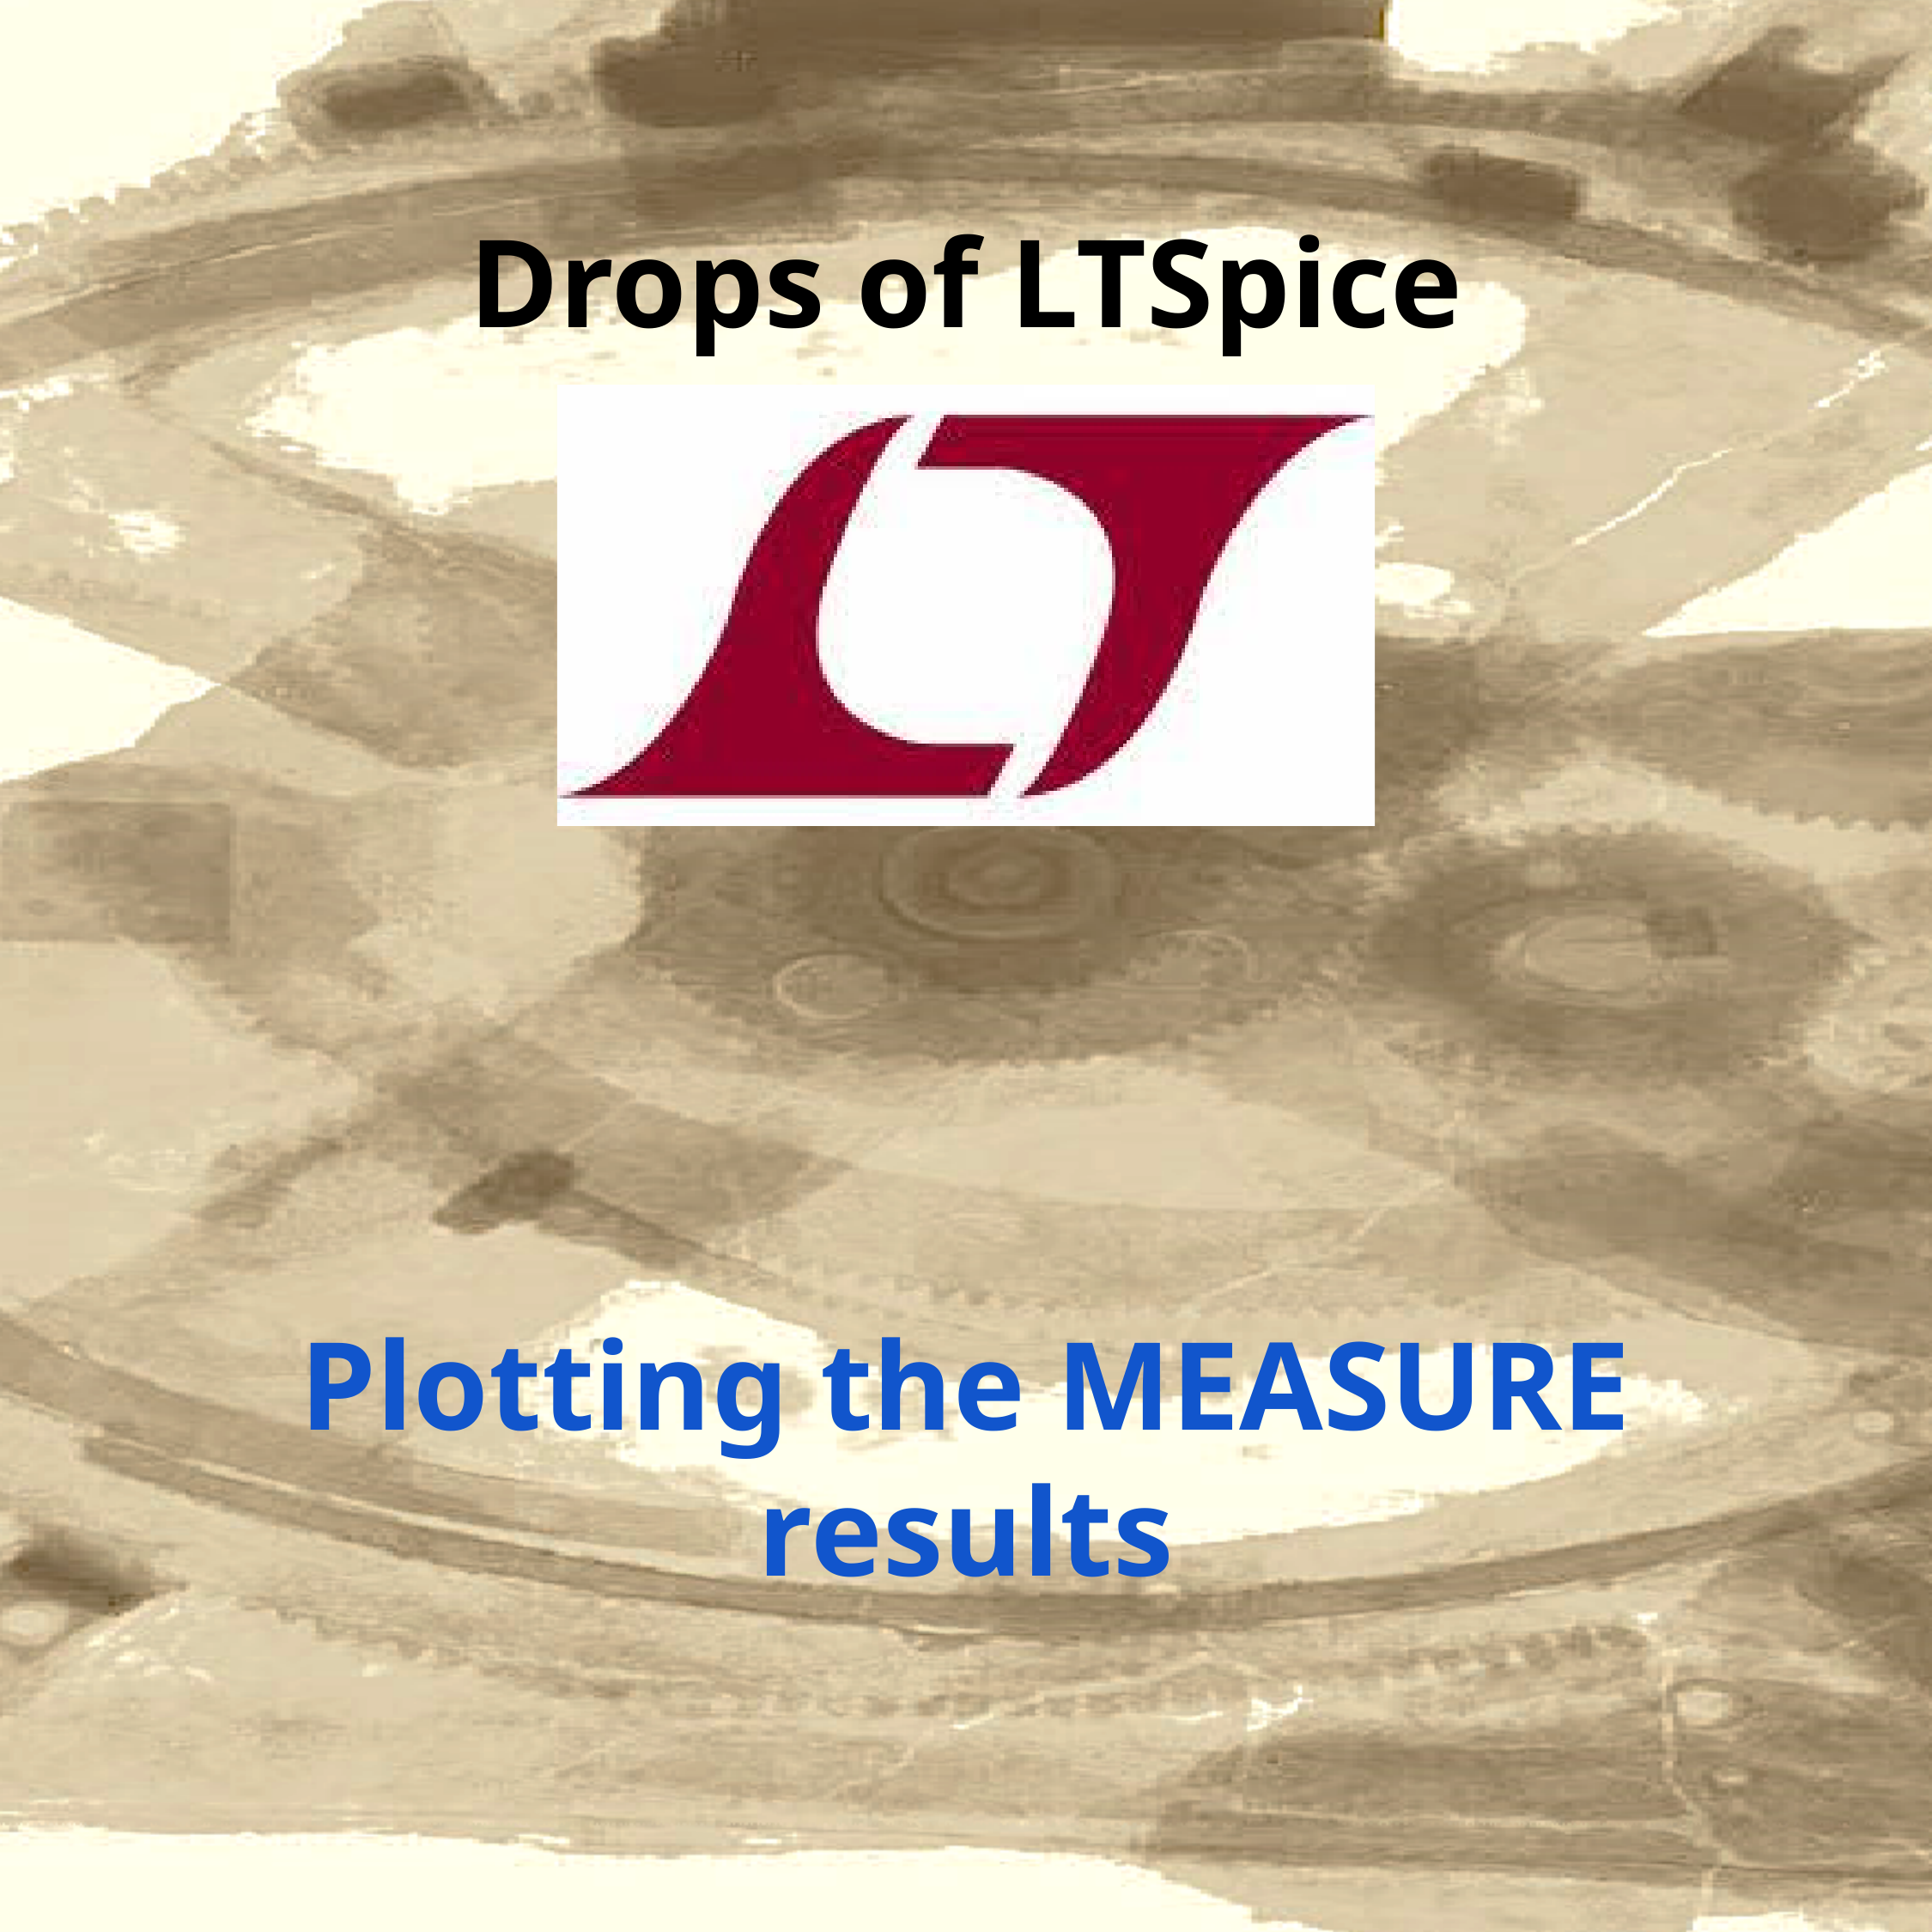

Drops of LTSpice
Plotting the MEASURE results